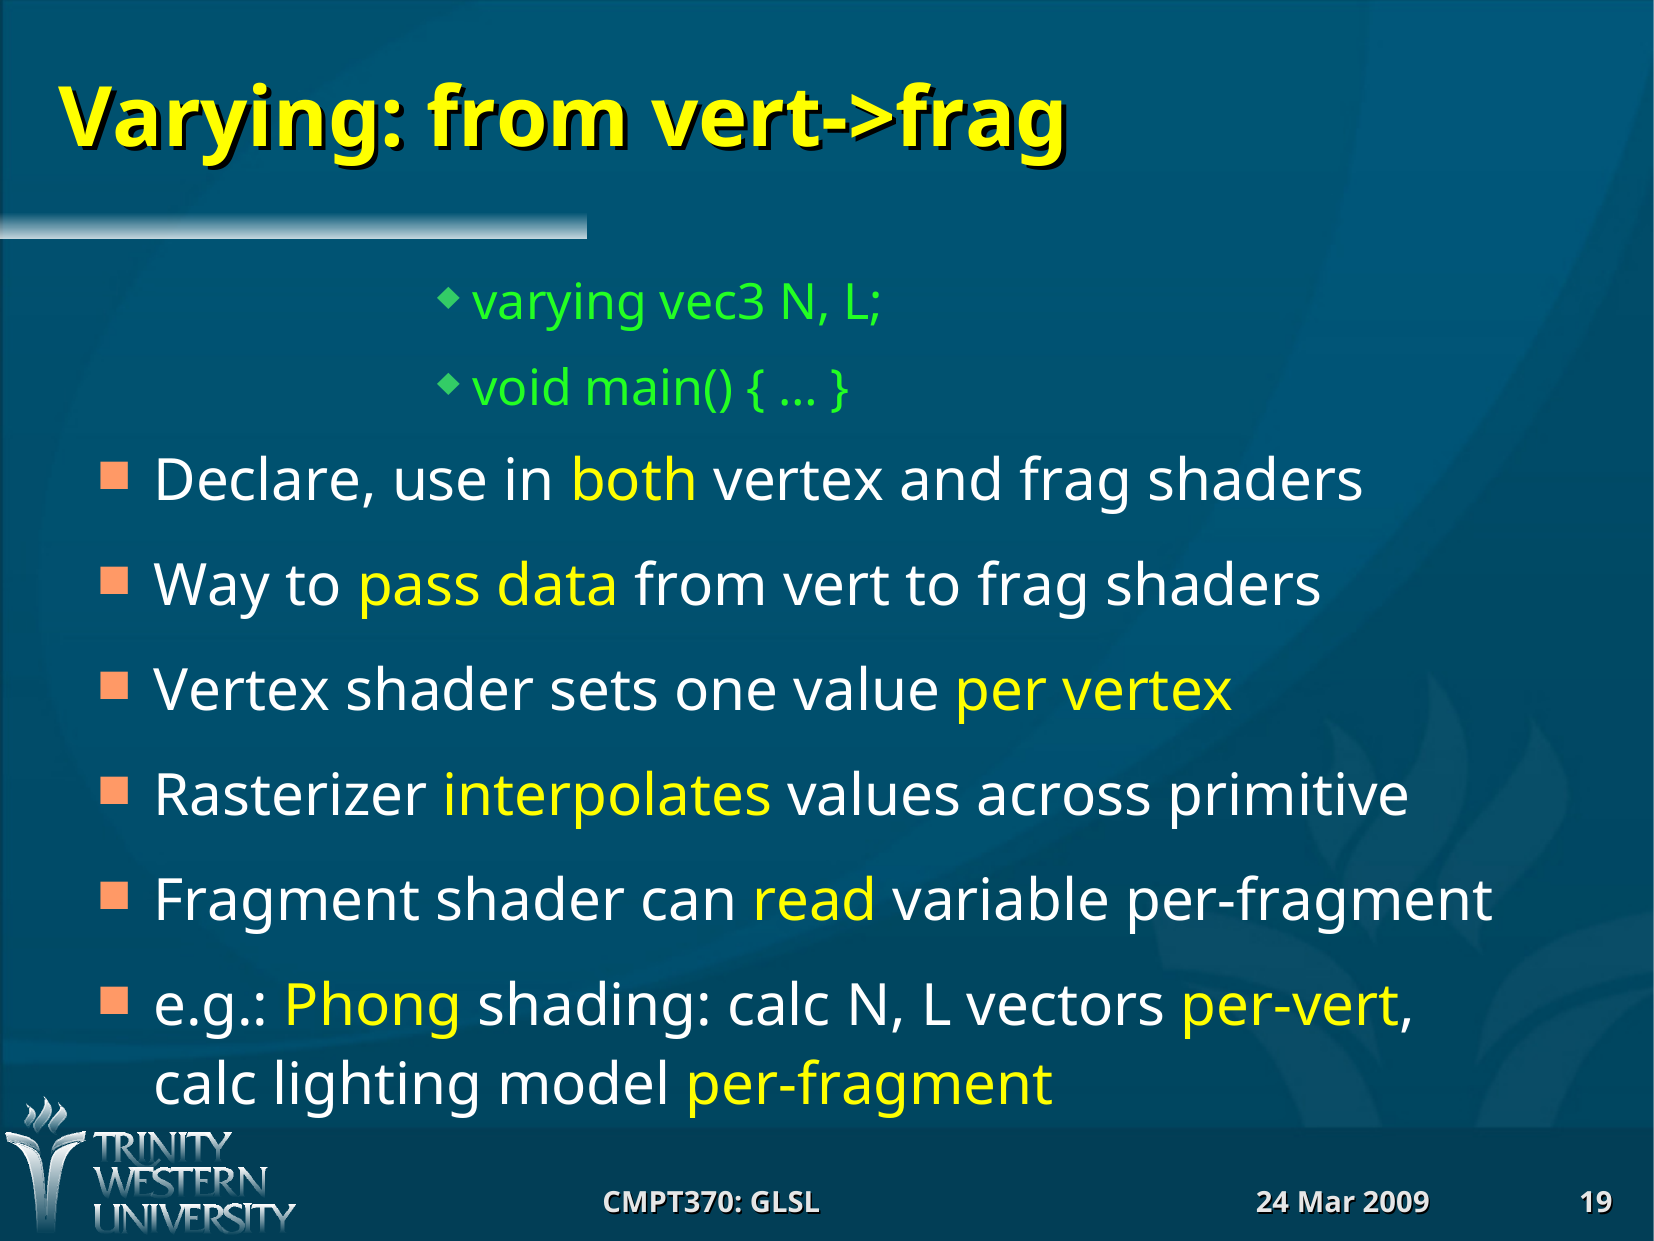

# Varying: from vert->frag
varying vec3 N, L;
void main() { … }
Declare, use in both vertex and frag shaders
Way to pass data from vert to frag shaders
Vertex shader sets one value per vertex
Rasterizer interpolates values across primitive
Fragment shader can read variable per-fragment
e.g.: Phong shading: calc N, L vectors per-vert,
calc lighting model per-fragment
CMPT370: GLSL
24 Mar 2009
19